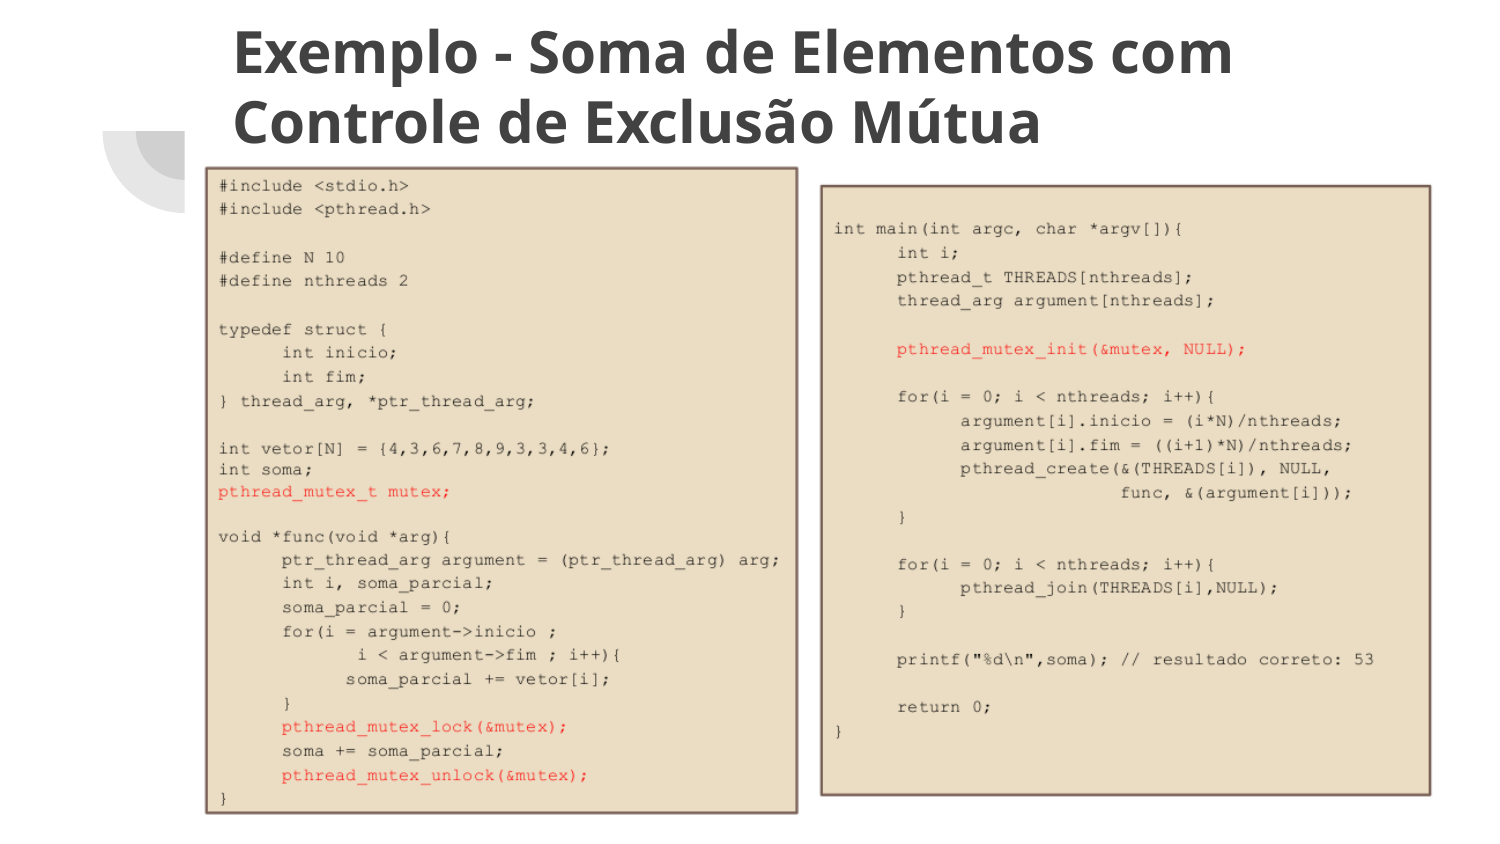

# Exemplo - Soma de Elementos com Controle de Exclusão Mútua